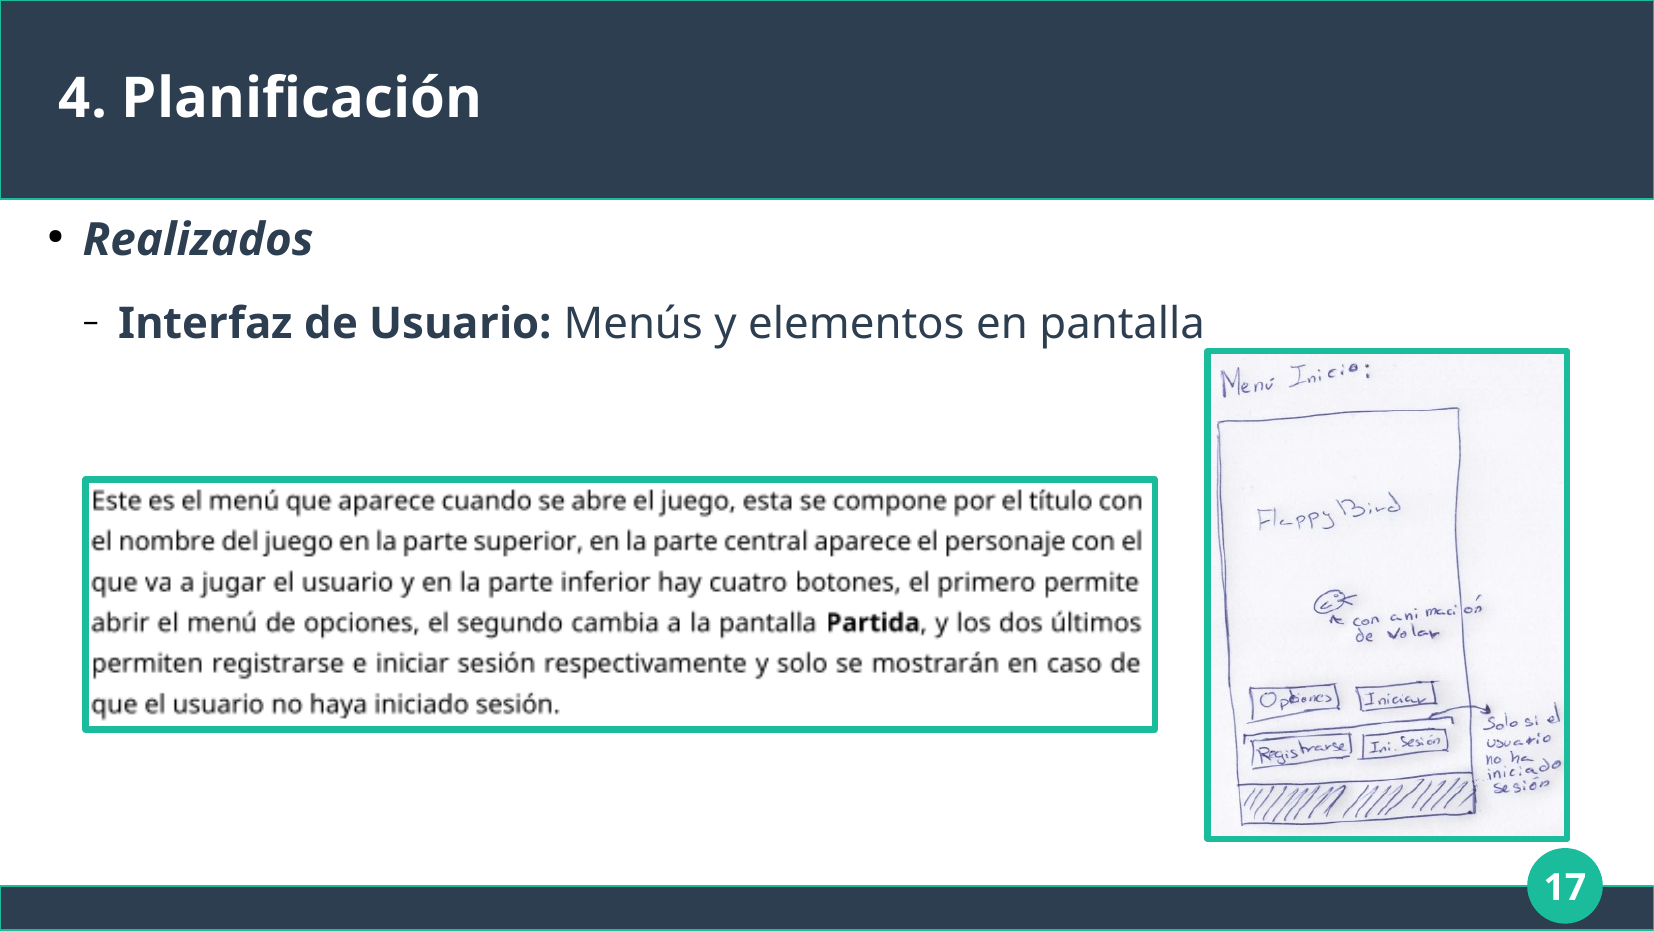

# 4. Planificación
Realizados
Interfaz de Usuario: Menús y elementos en pantalla
17